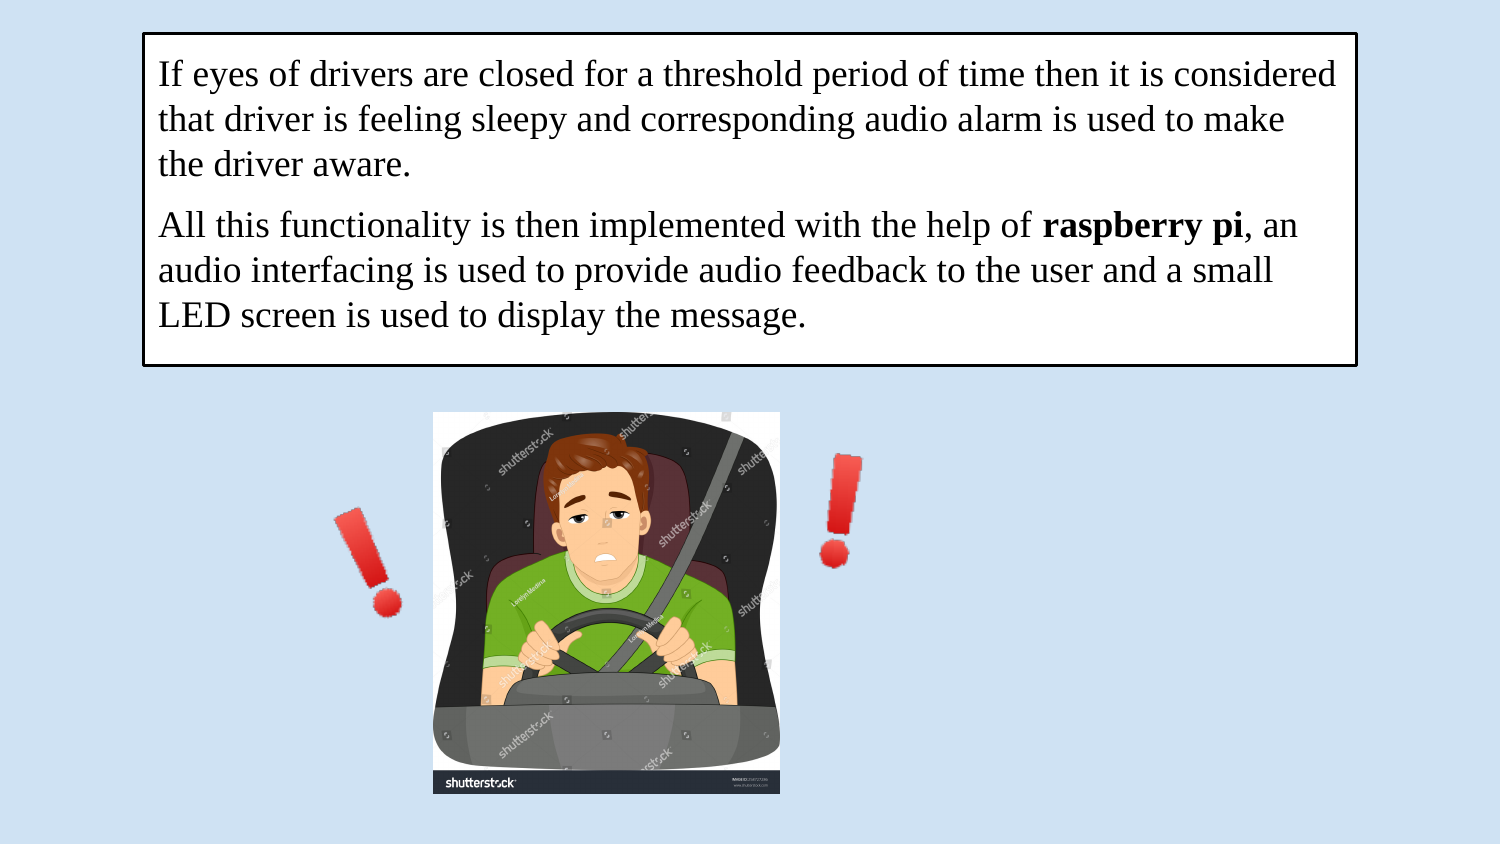

If eyes of drivers are closed for a threshold period of time then it is considered that driver is feeling sleepy and corresponding audio alarm is used to make the driver aware.
All this functionality is then implemented with the help of raspberry pi, an audio interfacing is used to provide audio feedback to the user and a small LED screen is used to display the message.